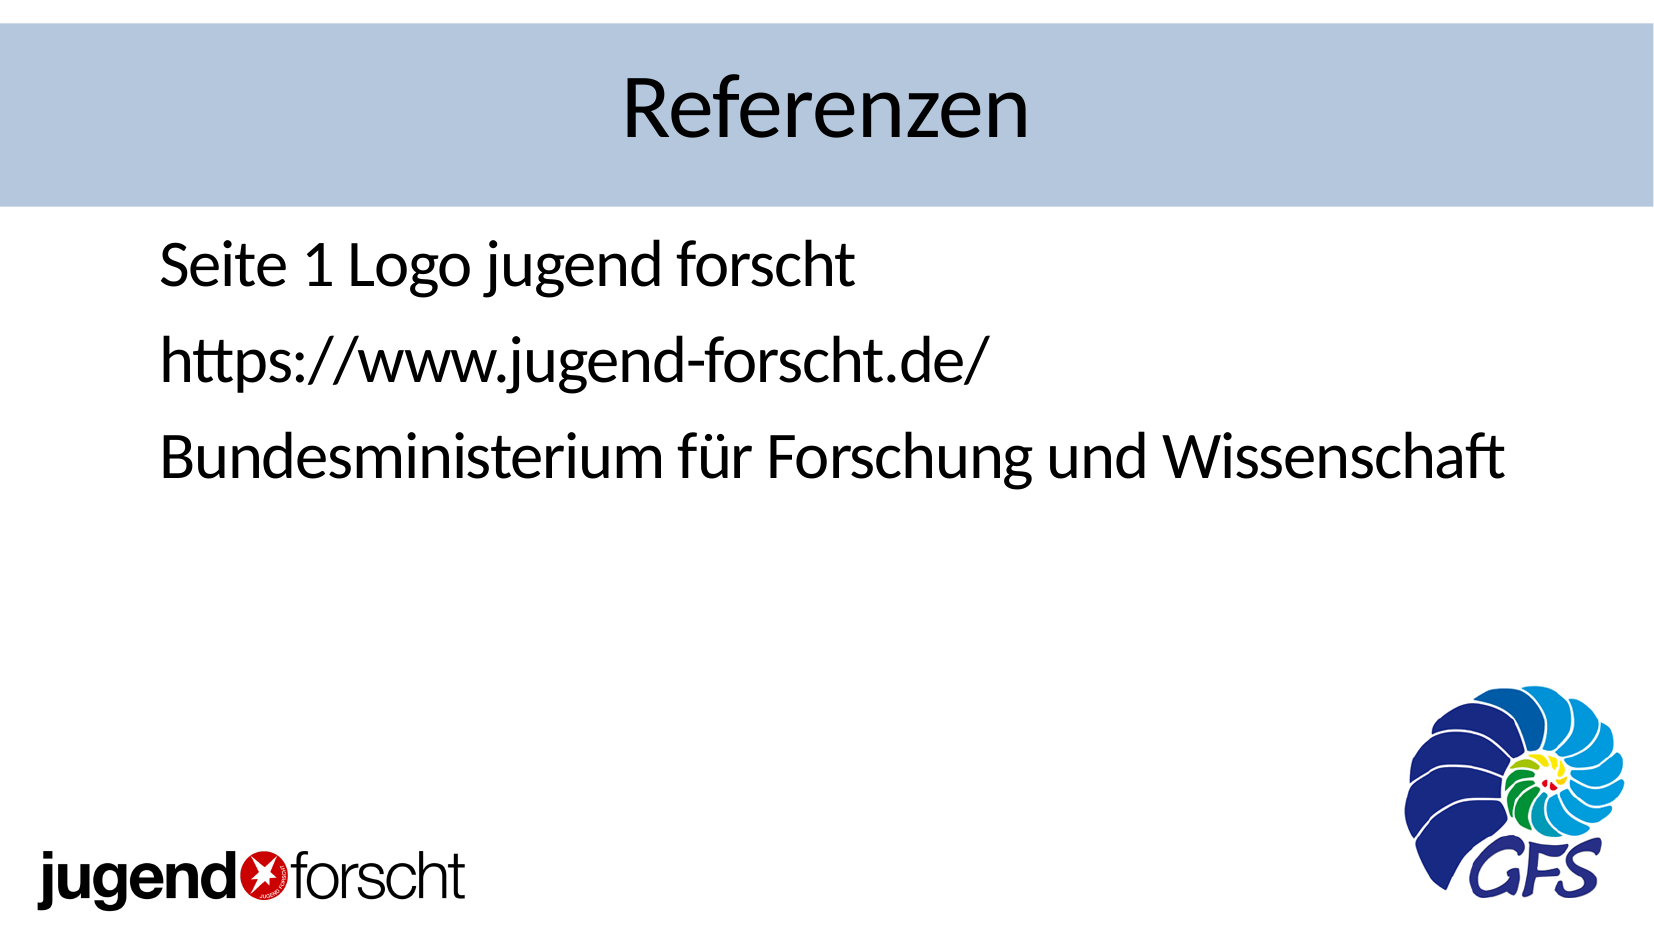

# Referenzen
Seite 1 Logo jugend forscht
https://www.jugend-forscht.de/
Bundesministerium für Forschung und Wissenschaft